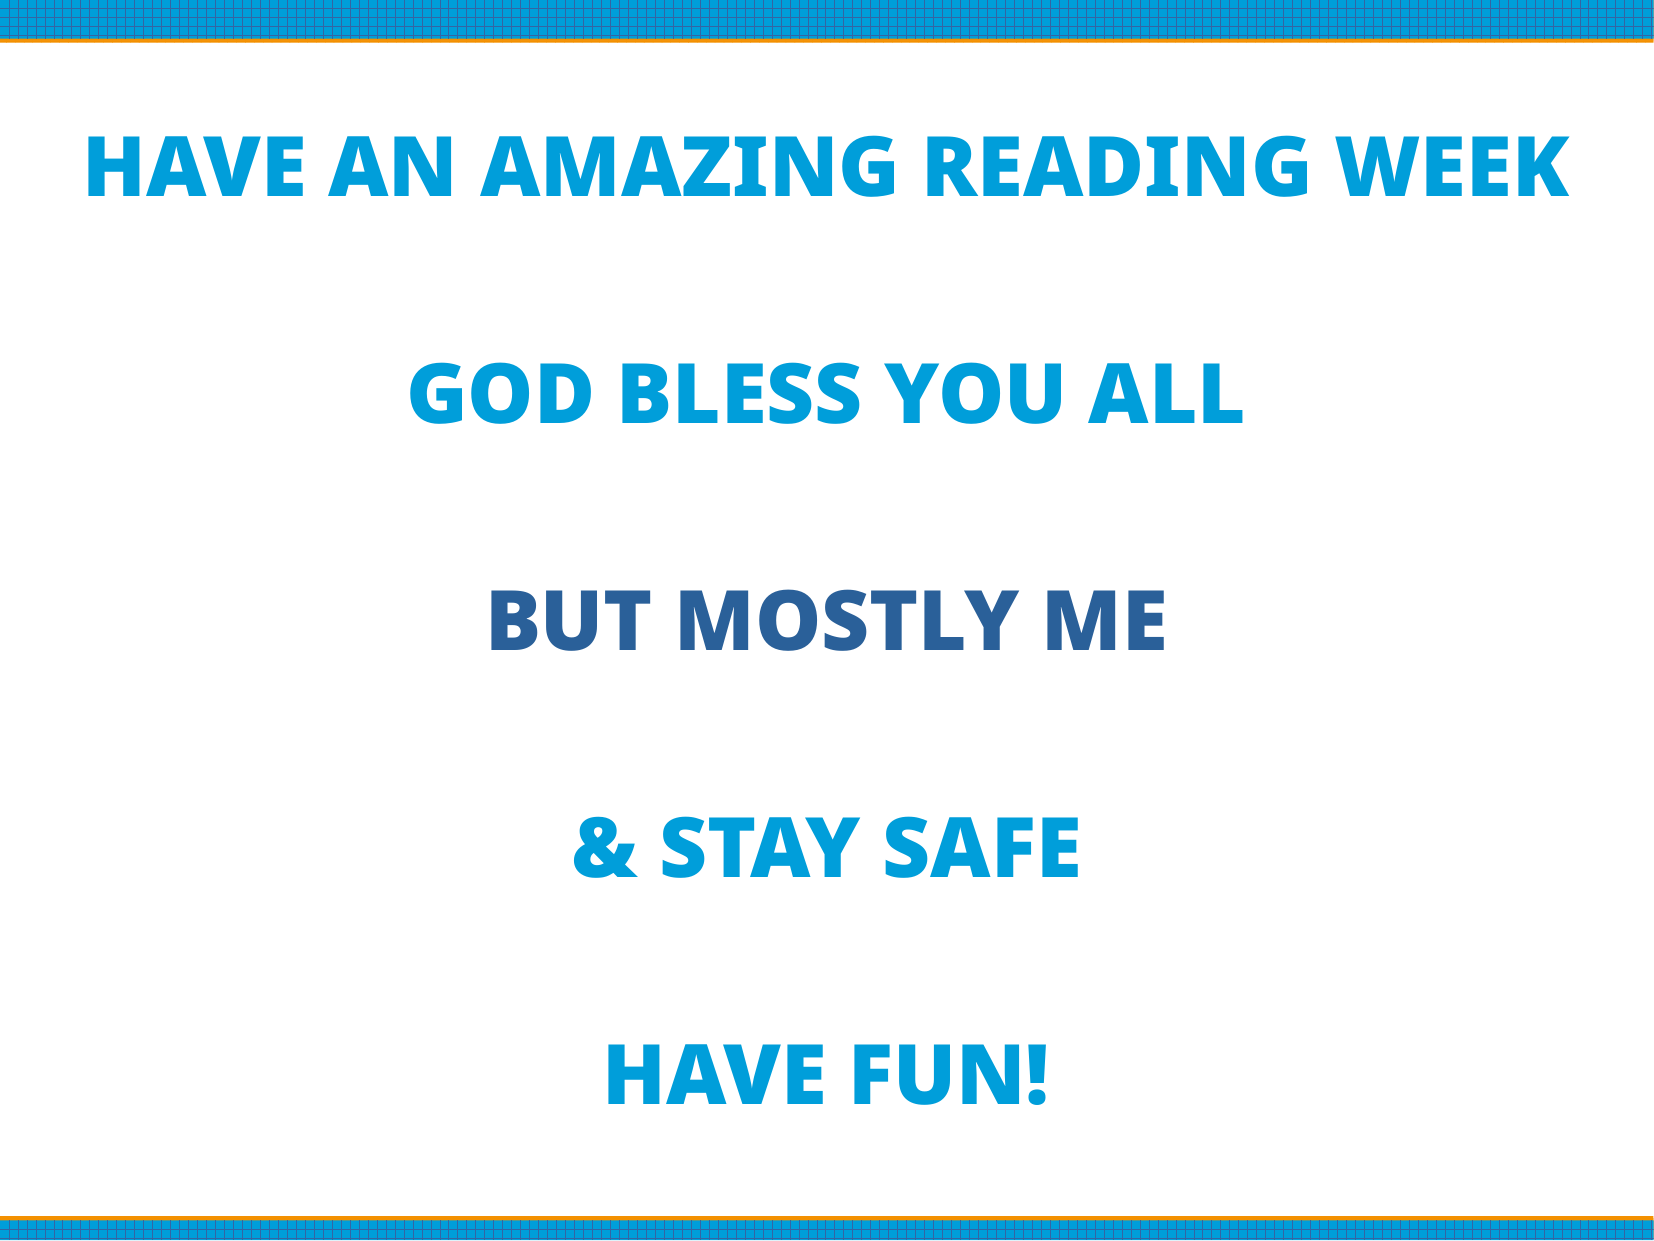

# HAVE AN AMAZING READING WEEK
GOD BLESS YOU ALL
BUT MOSTLY ME
& STAY SAFE
HAVE FUN!